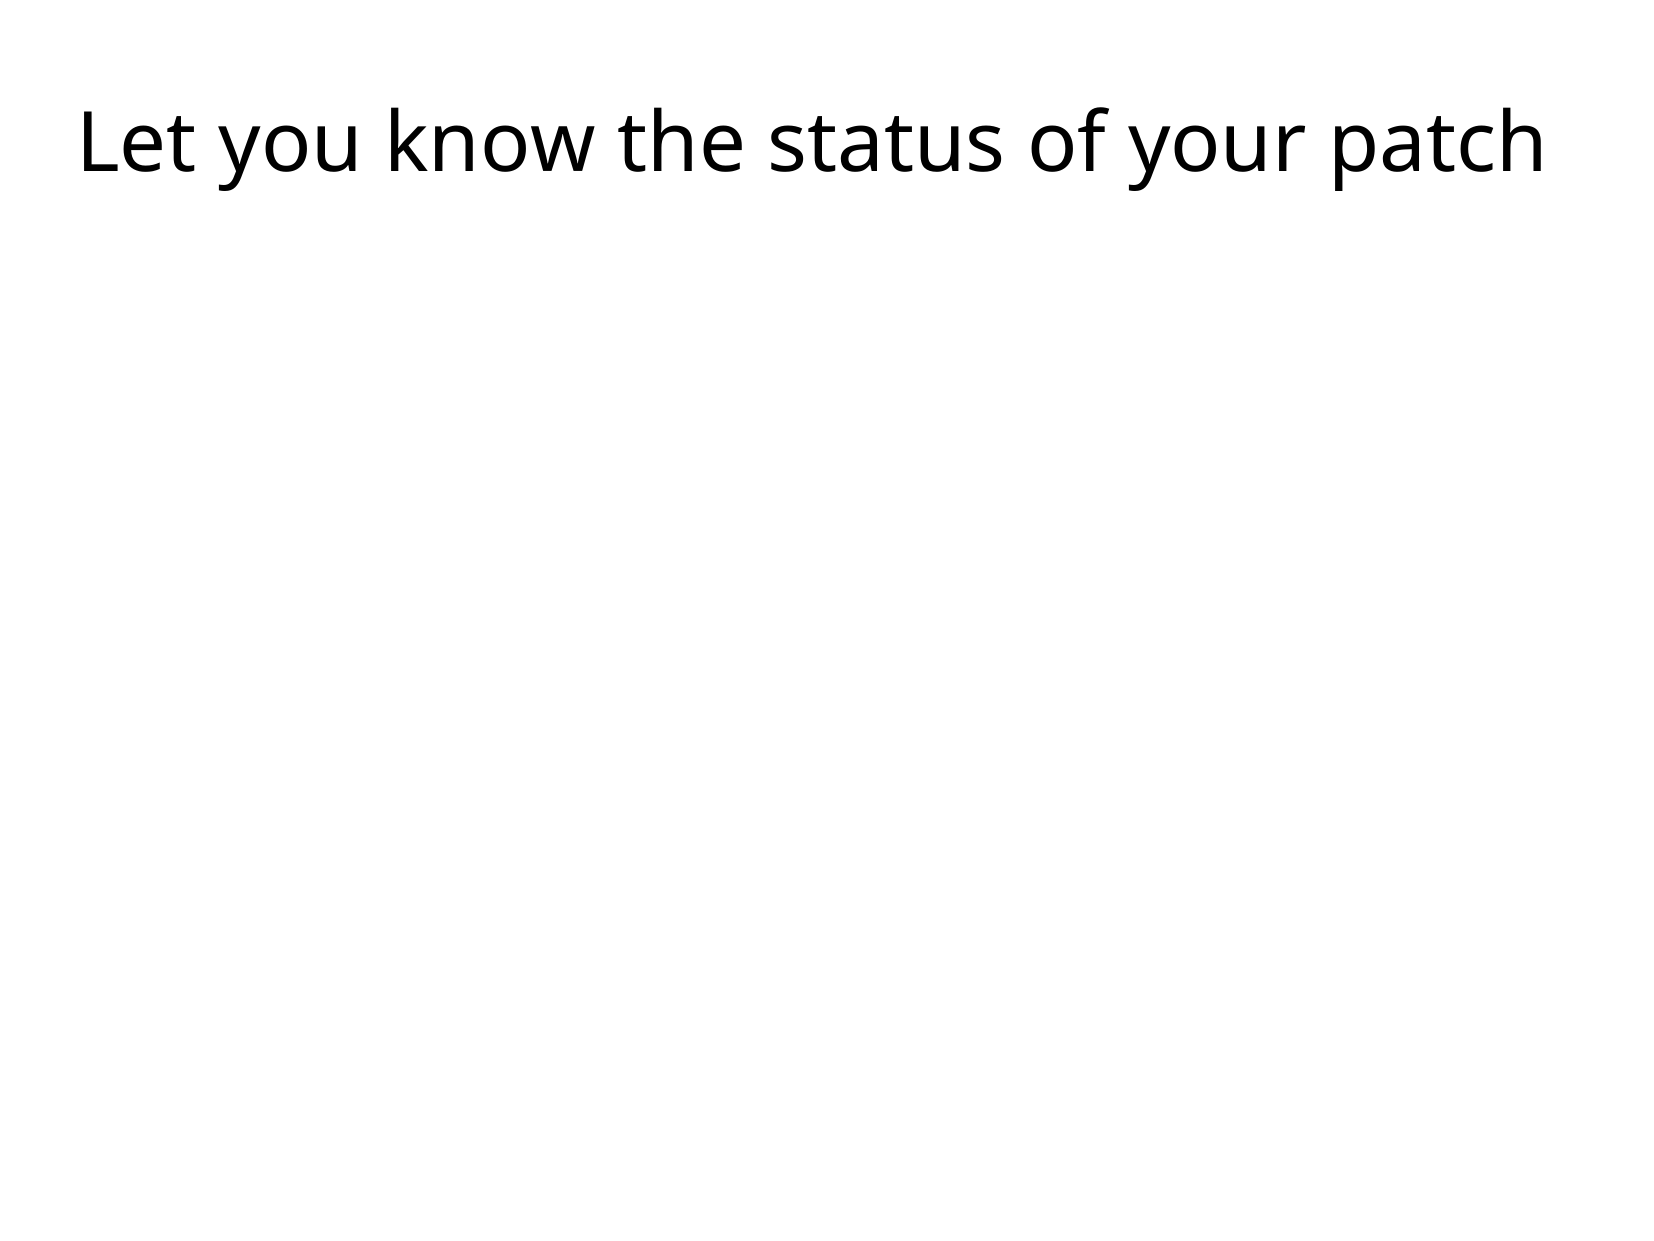

Let you know the status of your patch
2.6.20 to 2.6.24-rc8